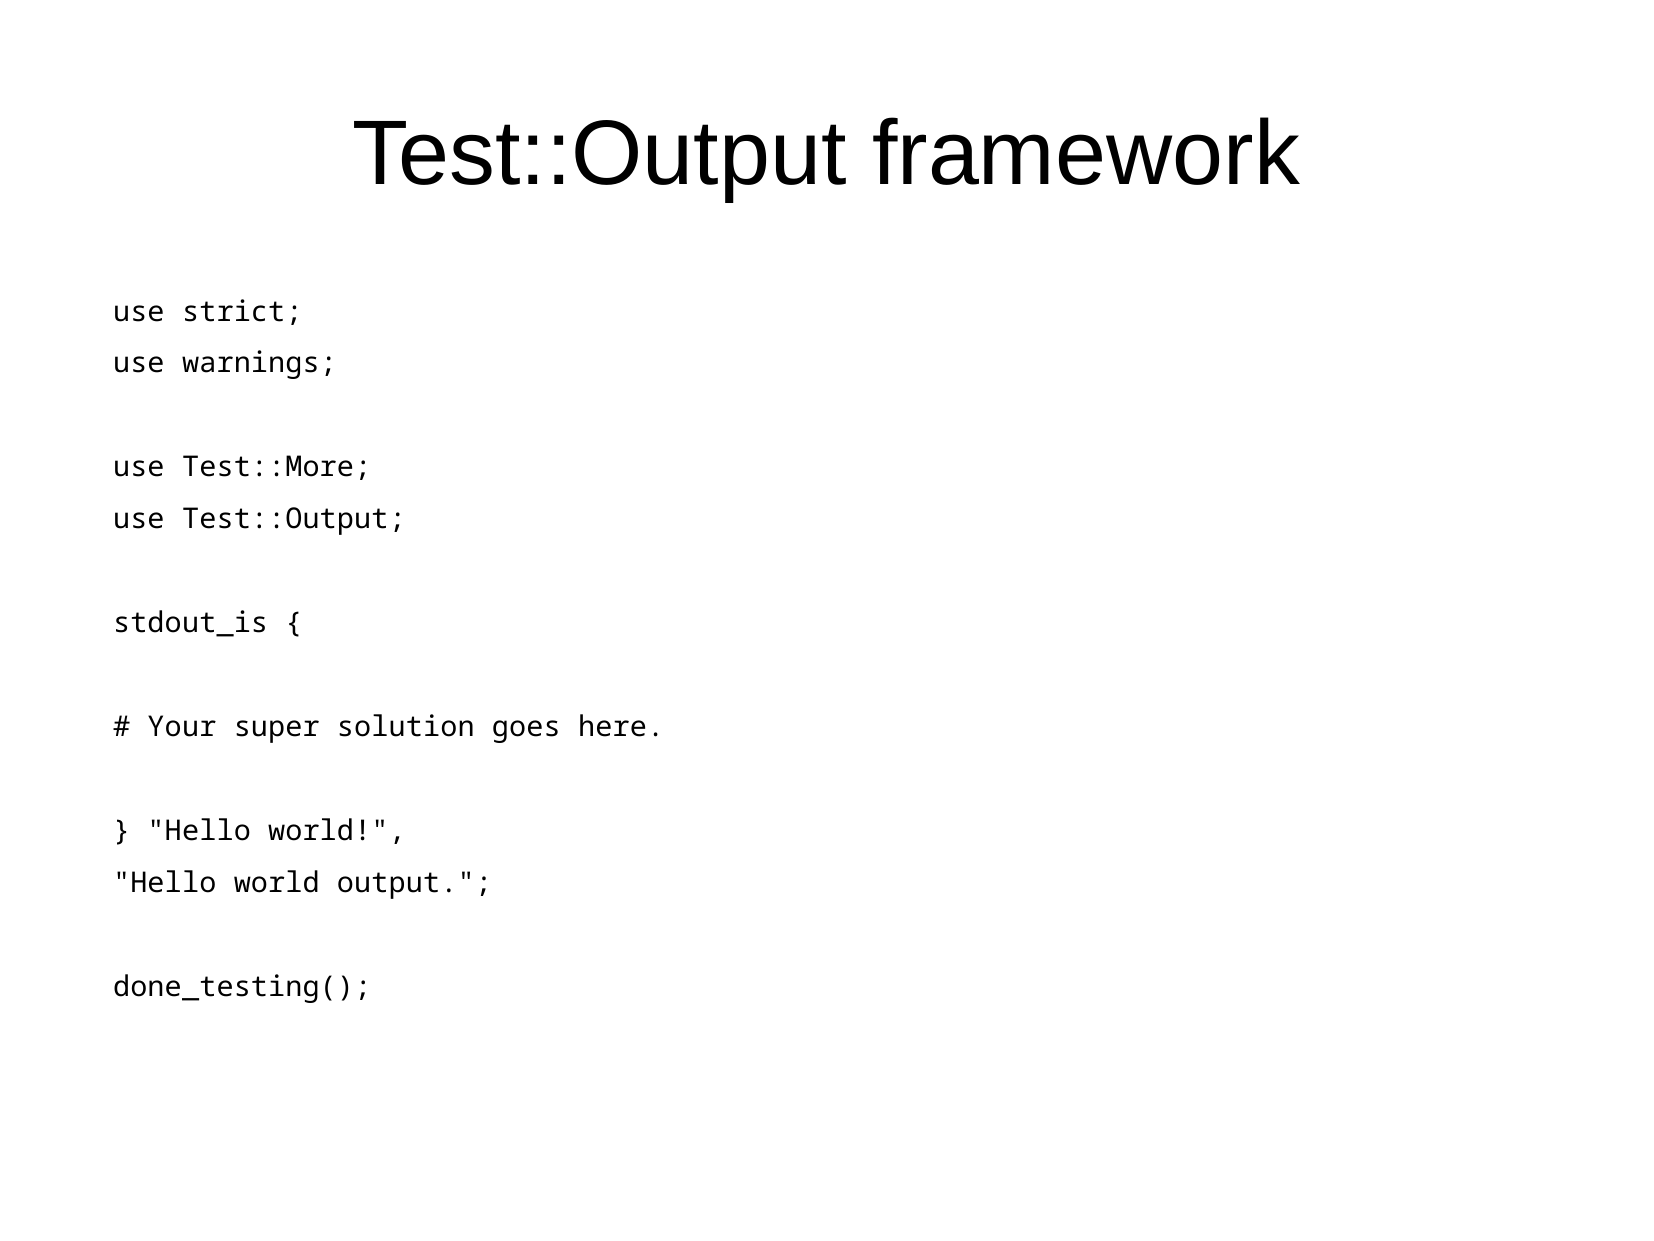

# Test::Output framework
use strict;
use warnings;
use Test::More;
use Test::Output;
stdout_is {
# Your super solution goes here.
} "Hello world!",
"Hello world output.";
done_testing();